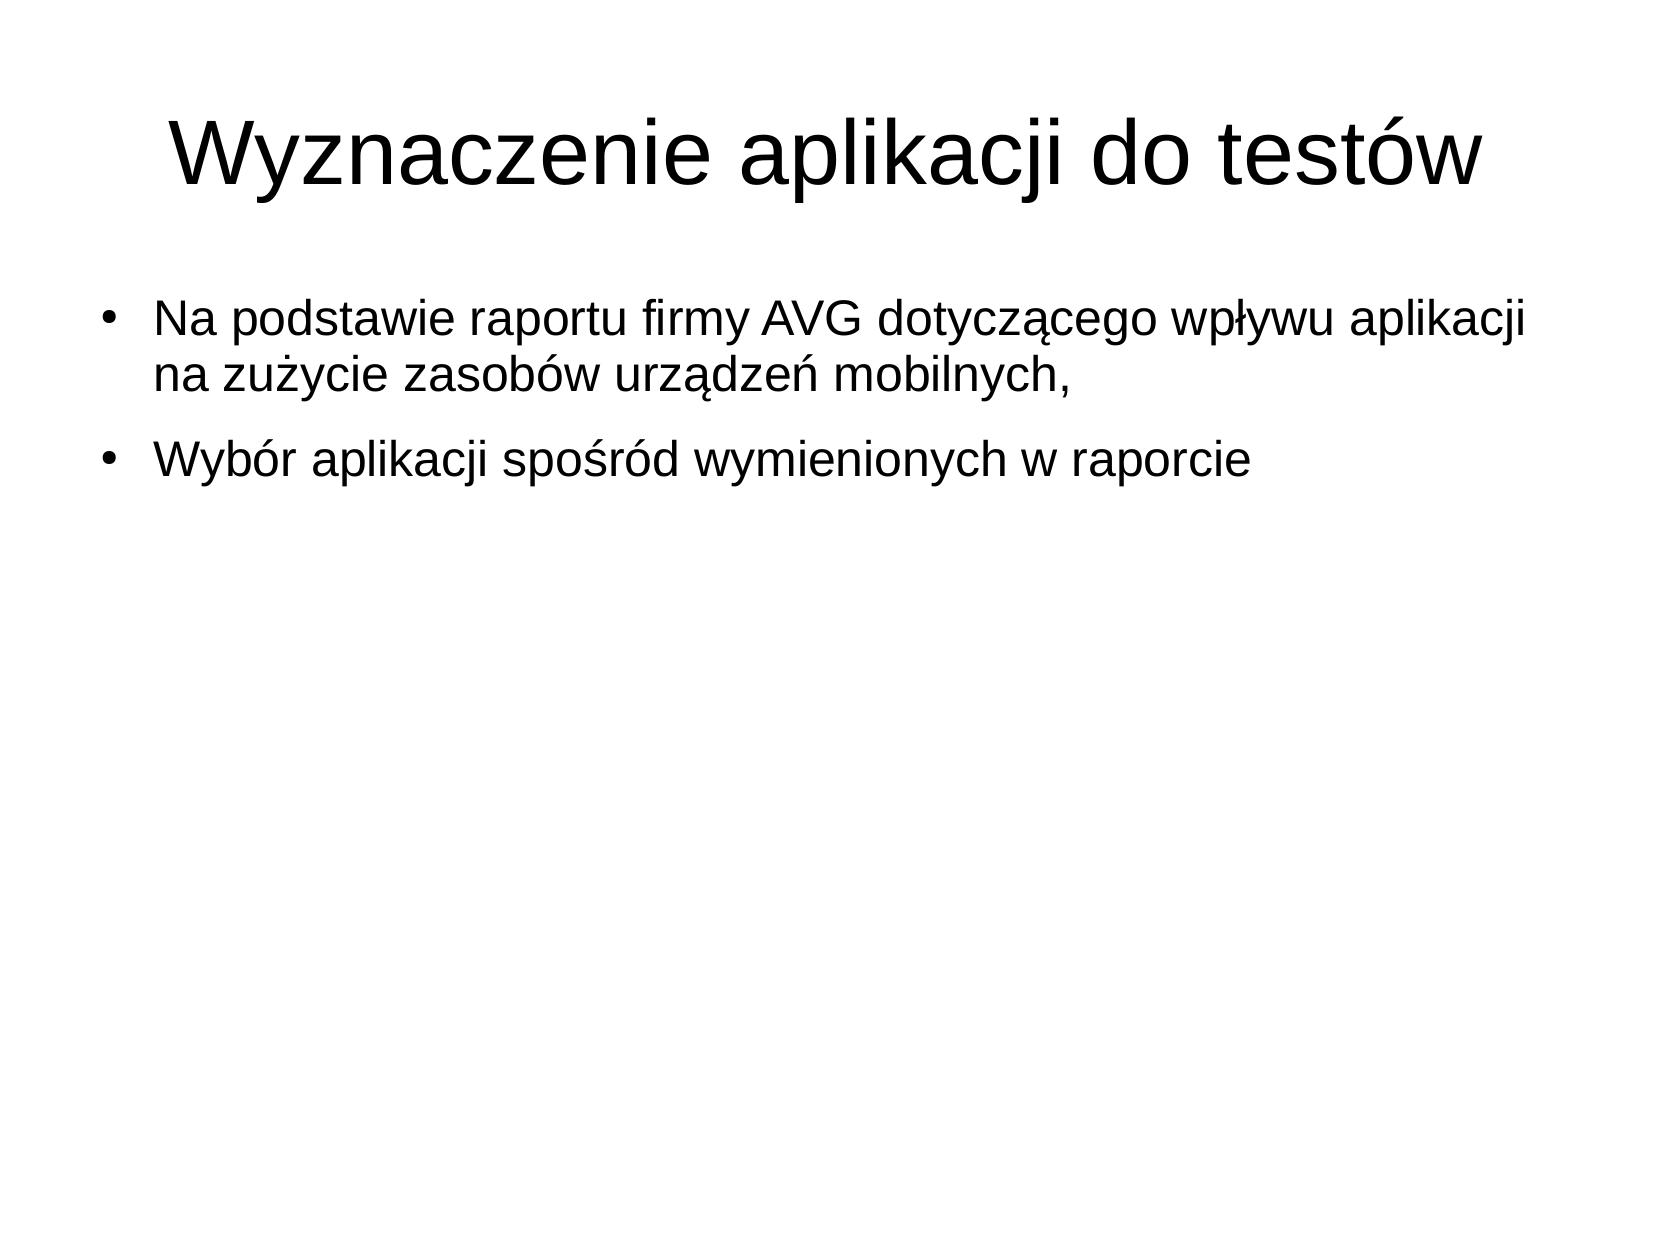

# Wyznaczenie aplikacji do testów
Na podstawie raportu firmy AVG dotyczącego wpływu aplikacji na zużycie zasobów urządzeń mobilnych,
Wybór aplikacji spośród wymienionych w raporcie